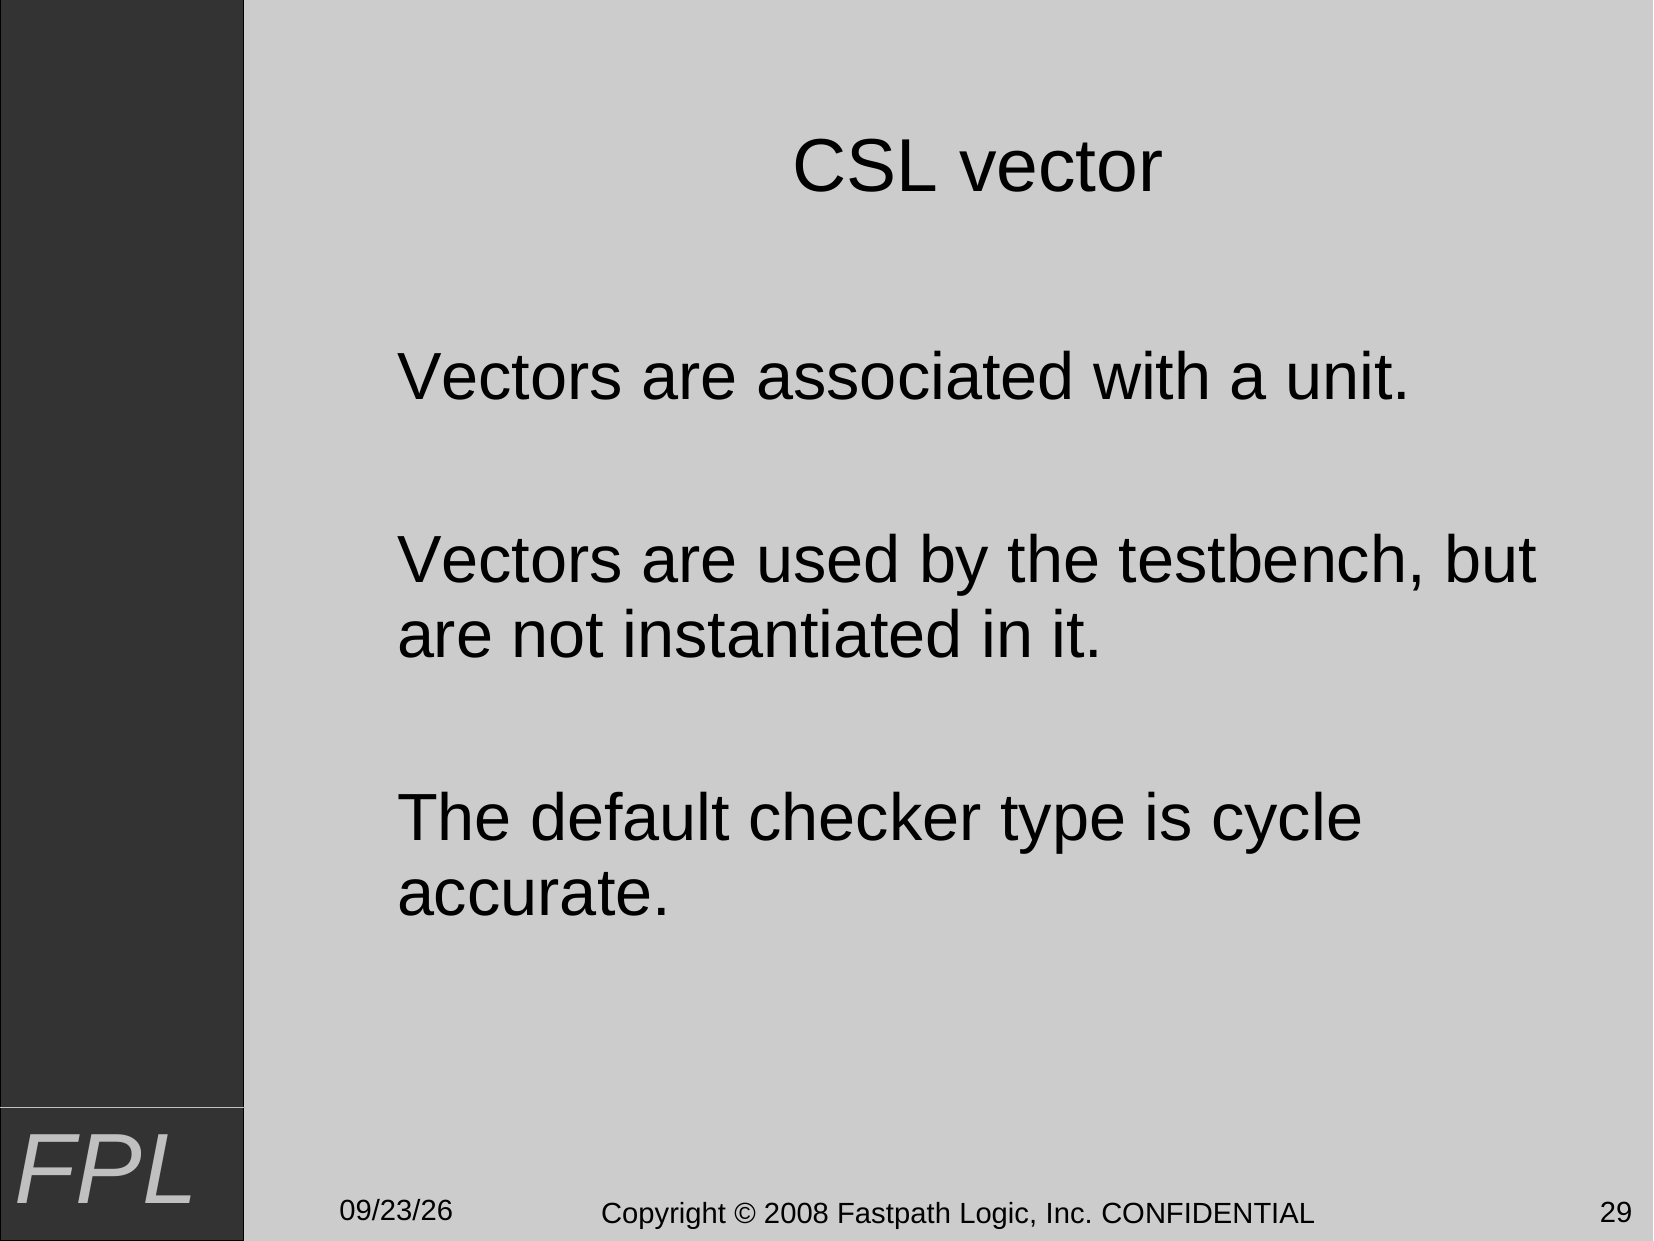

# CSL vector
Vectors are associated with a unit.
Vectors are used by the testbench, but are not instantiated in it.
The default checker type is cycle accurate.
29
© 2008 FASTPATH LOGIC INC.